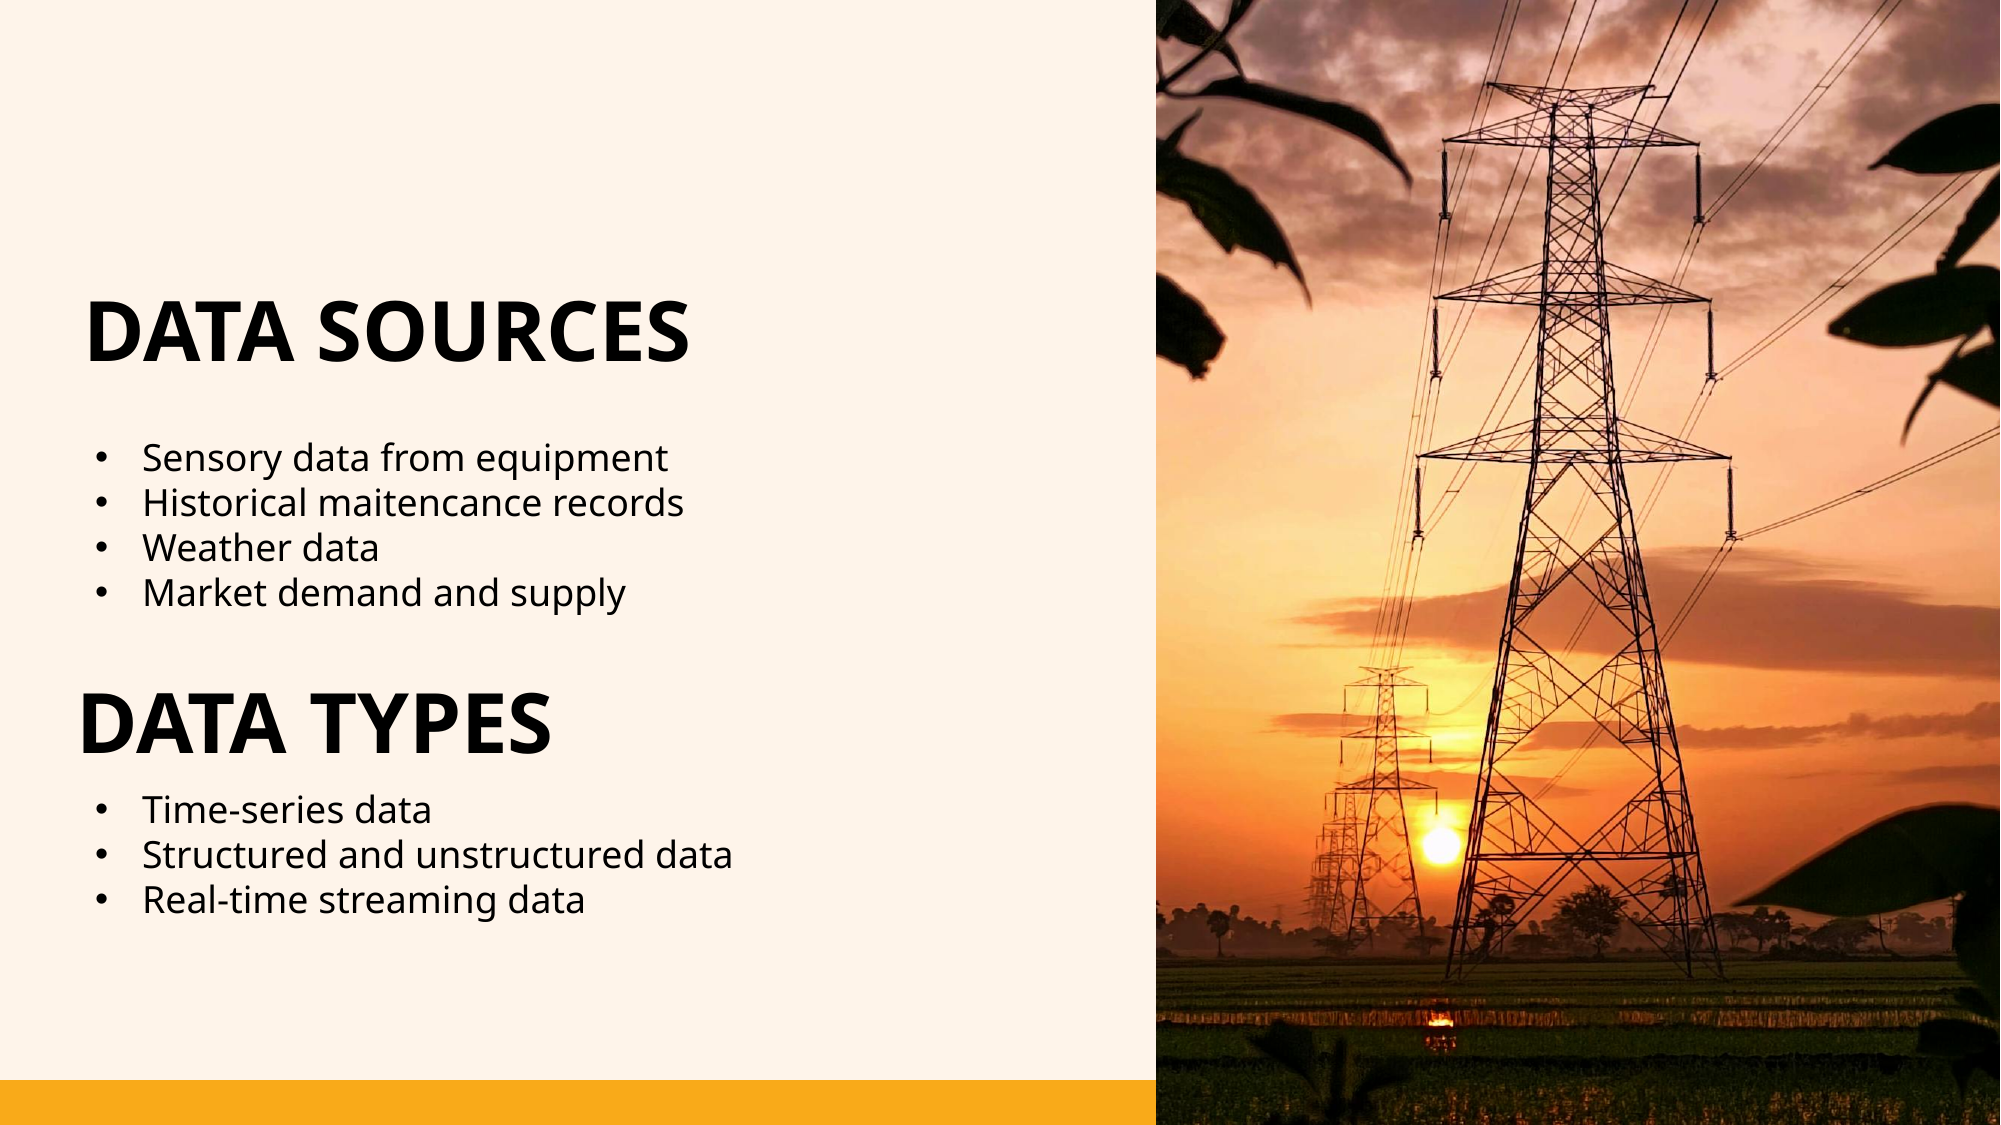

# Data Sources
Sensory data from equipment
Historical maitencance records
Weather data
Market demand and supply
Data Types
Time-series data
Structured and unstructured data
Real-time streaming data